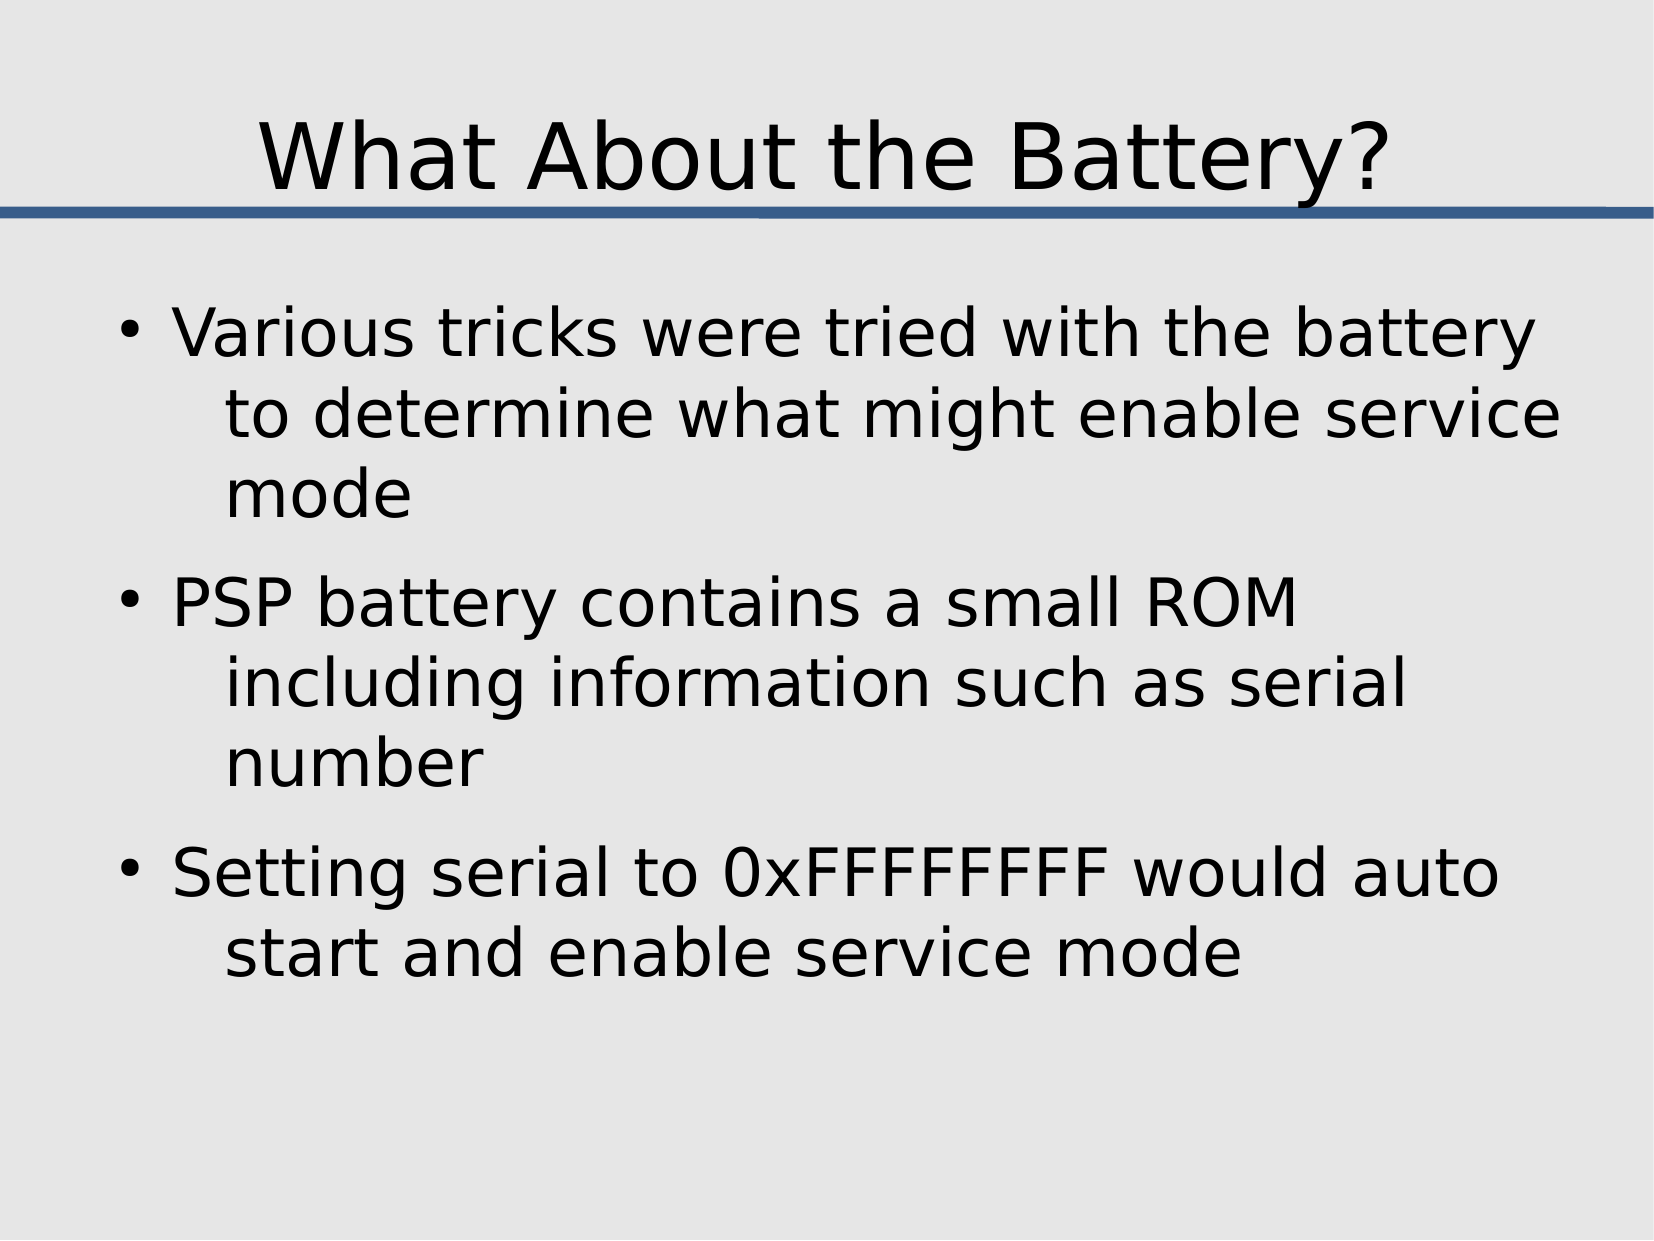

# What About the Battery?
Various tricks were tried with the battery to determine what might enable service mode
PSP battery contains a small ROM including information such as serial number
Setting serial to 0xFFFFFFFF would auto start and enable service mode